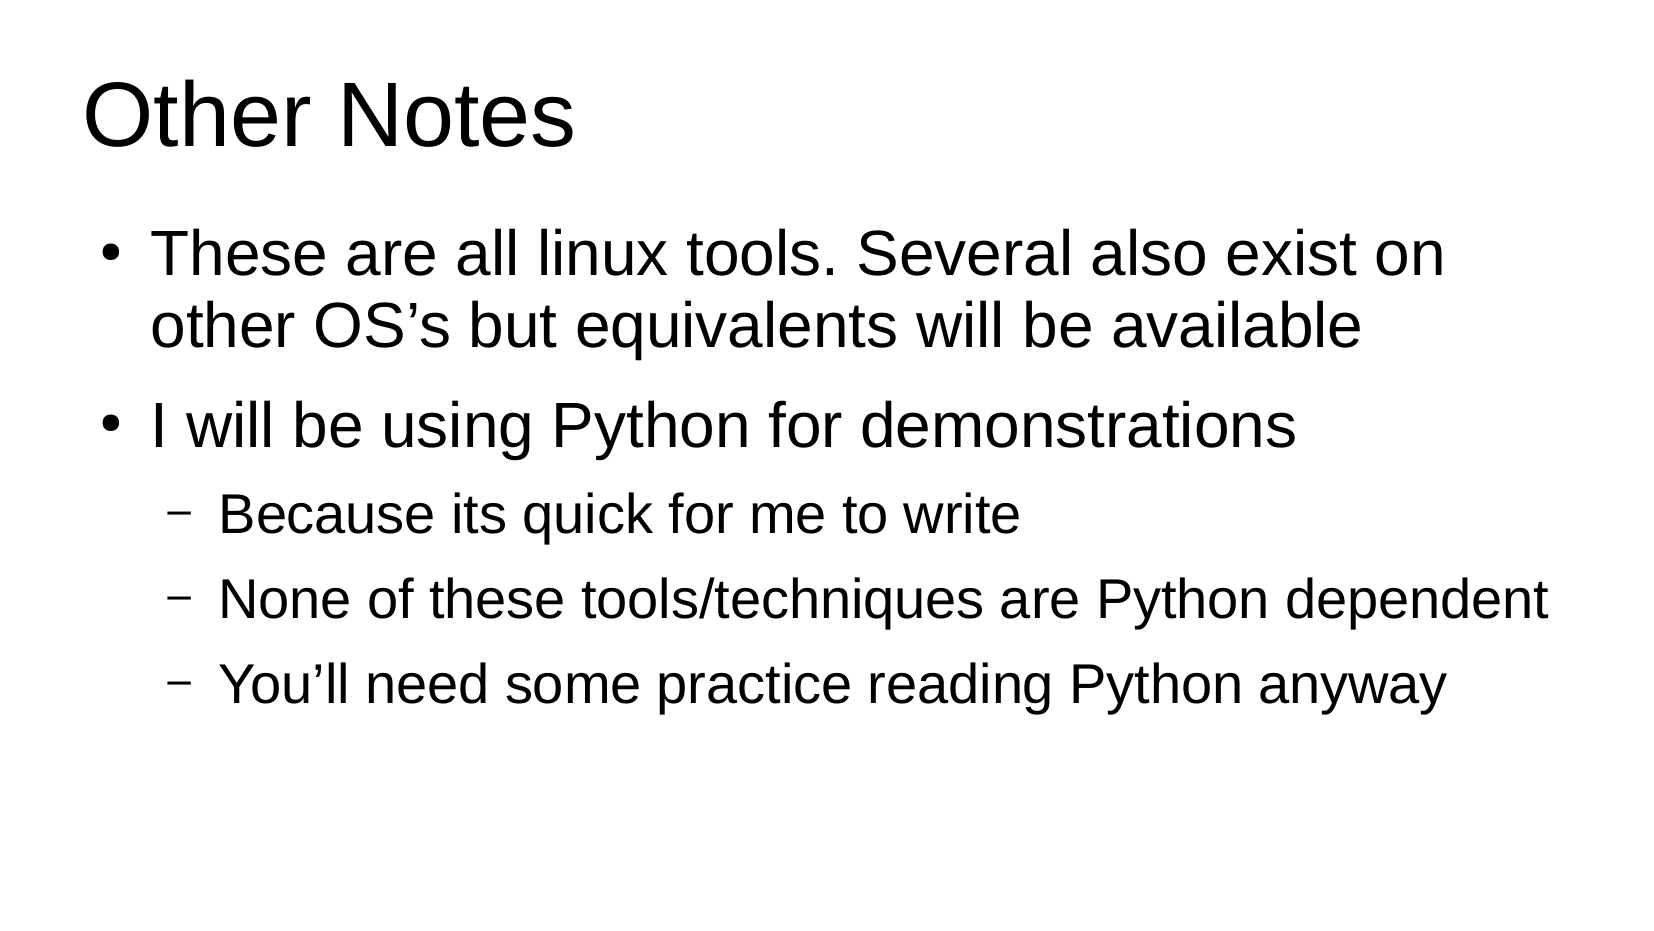

# Other Notes
These are all linux tools. Several also exist on other OS’s but equivalents will be available
I will be using Python for demonstrations
Because its quick for me to write
None of these tools/techniques are Python dependent
You’ll need some practice reading Python anyway